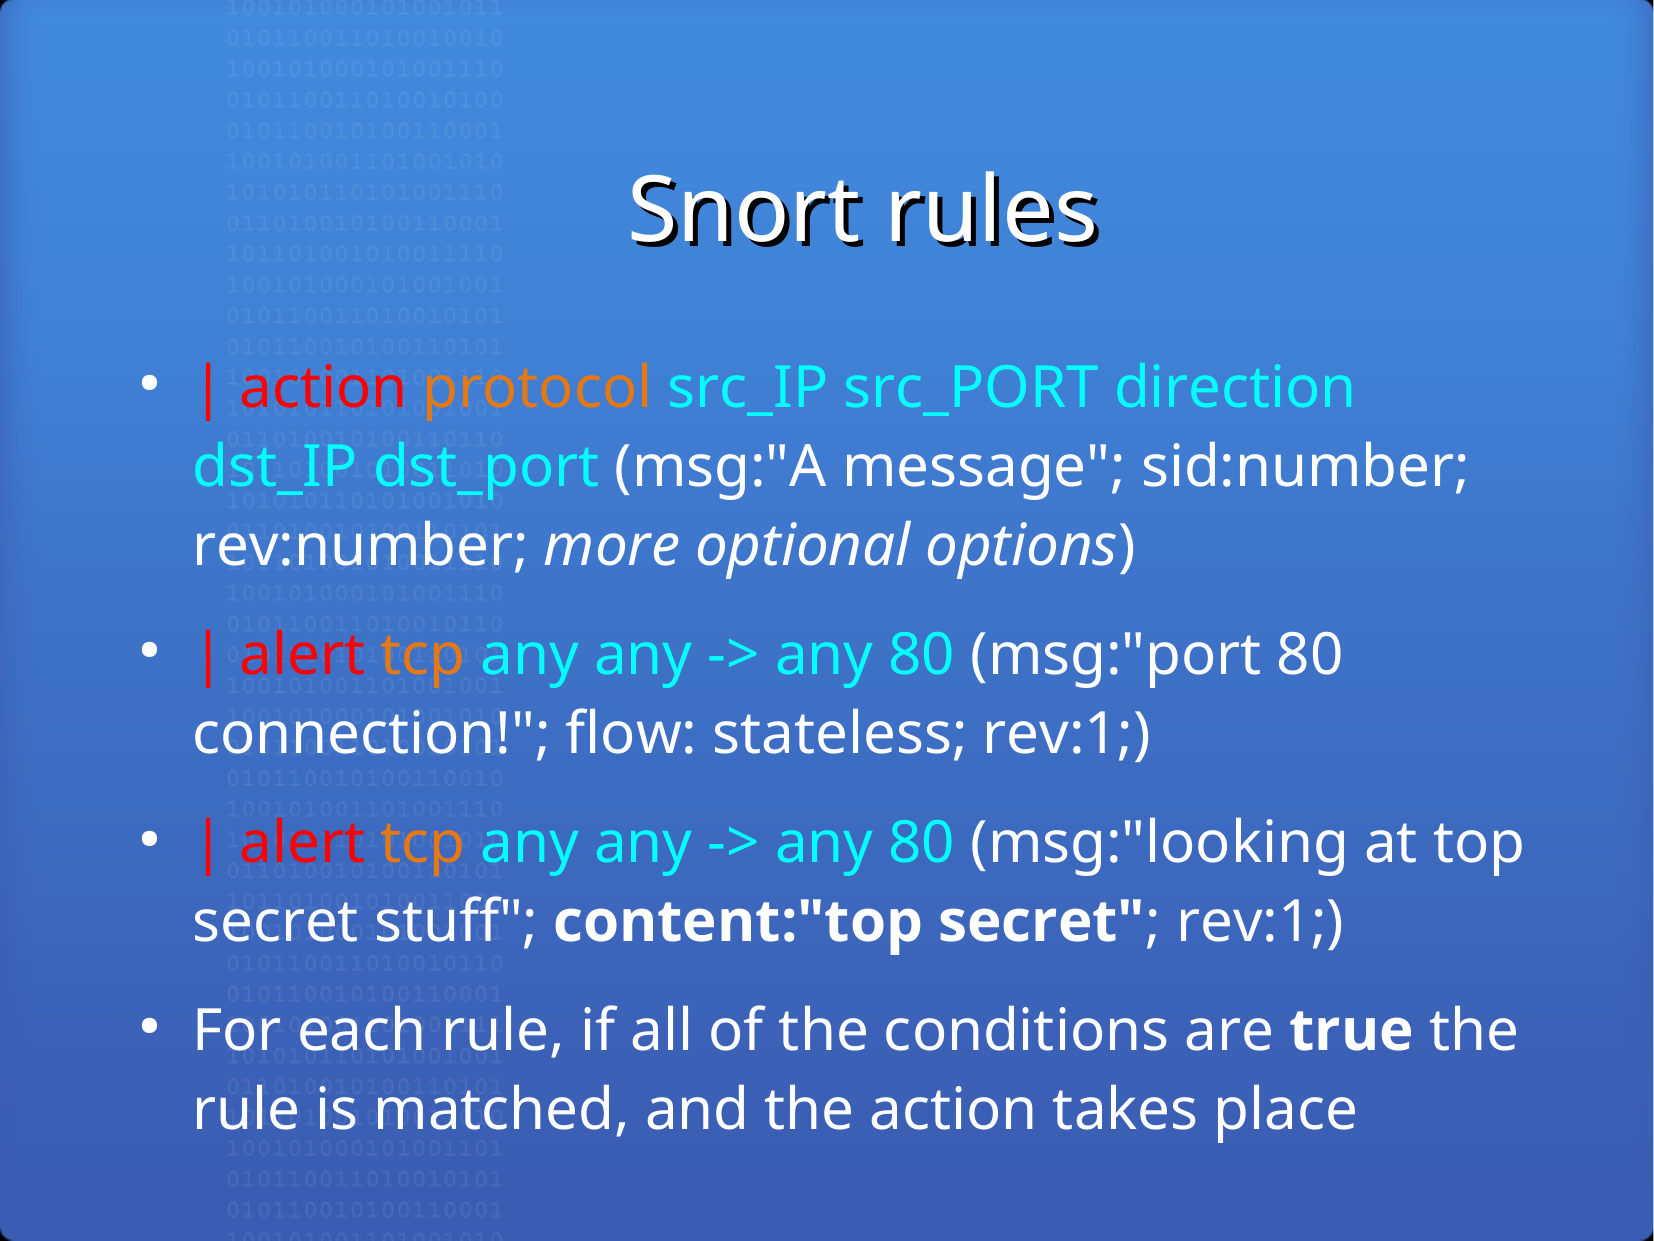

# Snort rules
| action protocol src_IP src_PORT direction dst_IP dst_port (msg:"A message"; sid:number; rev:number; more optional options)
| alert tcp any any -> any 80 (msg:"port 80 connection!"; flow: stateless; rev:1;)
| alert tcp any any -> any 80 (msg:"looking at top secret stuff"; content:"top secret"; rev:1;)
For each rule, if all of the conditions are true the rule is matched, and the action takes place